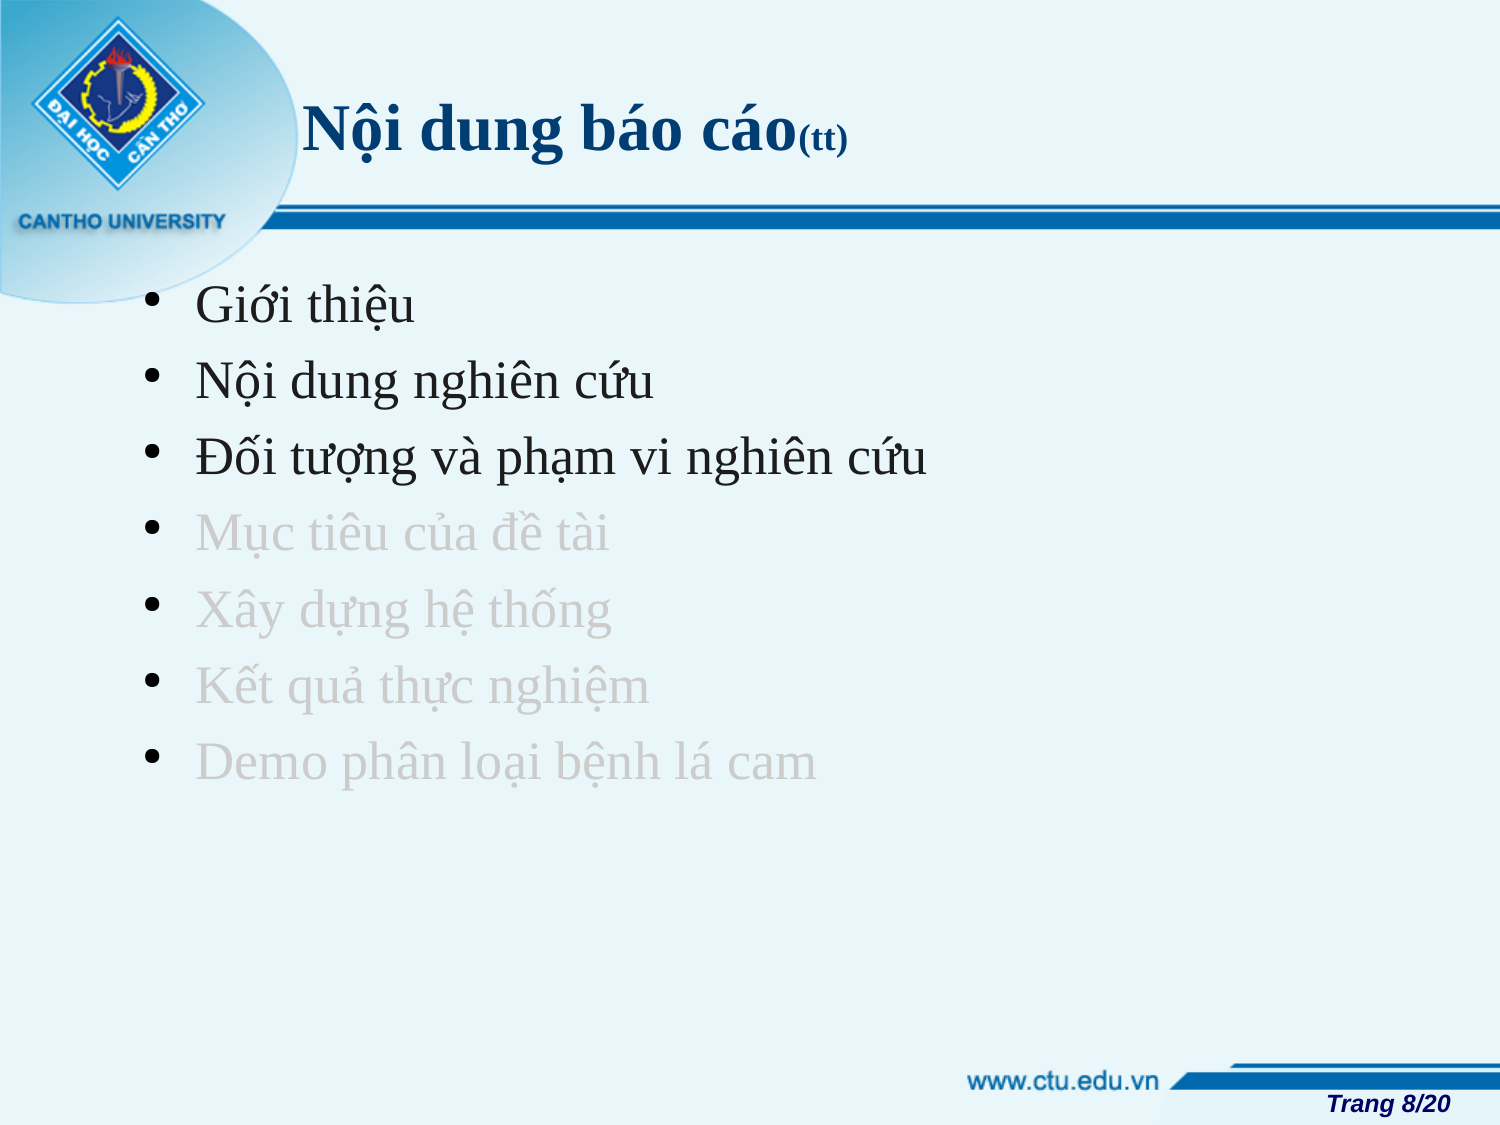

# Nội dung báo cáo(tt)
Giới thiệu
Nội dung nghiên cứu
Đối tượng và phạm vi nghiên cứu
Mục tiêu của đề tài
Xây dựng hệ thống
Kết quả thực nghiệm
Demo phân loại bệnh lá cam
Trang 8/20